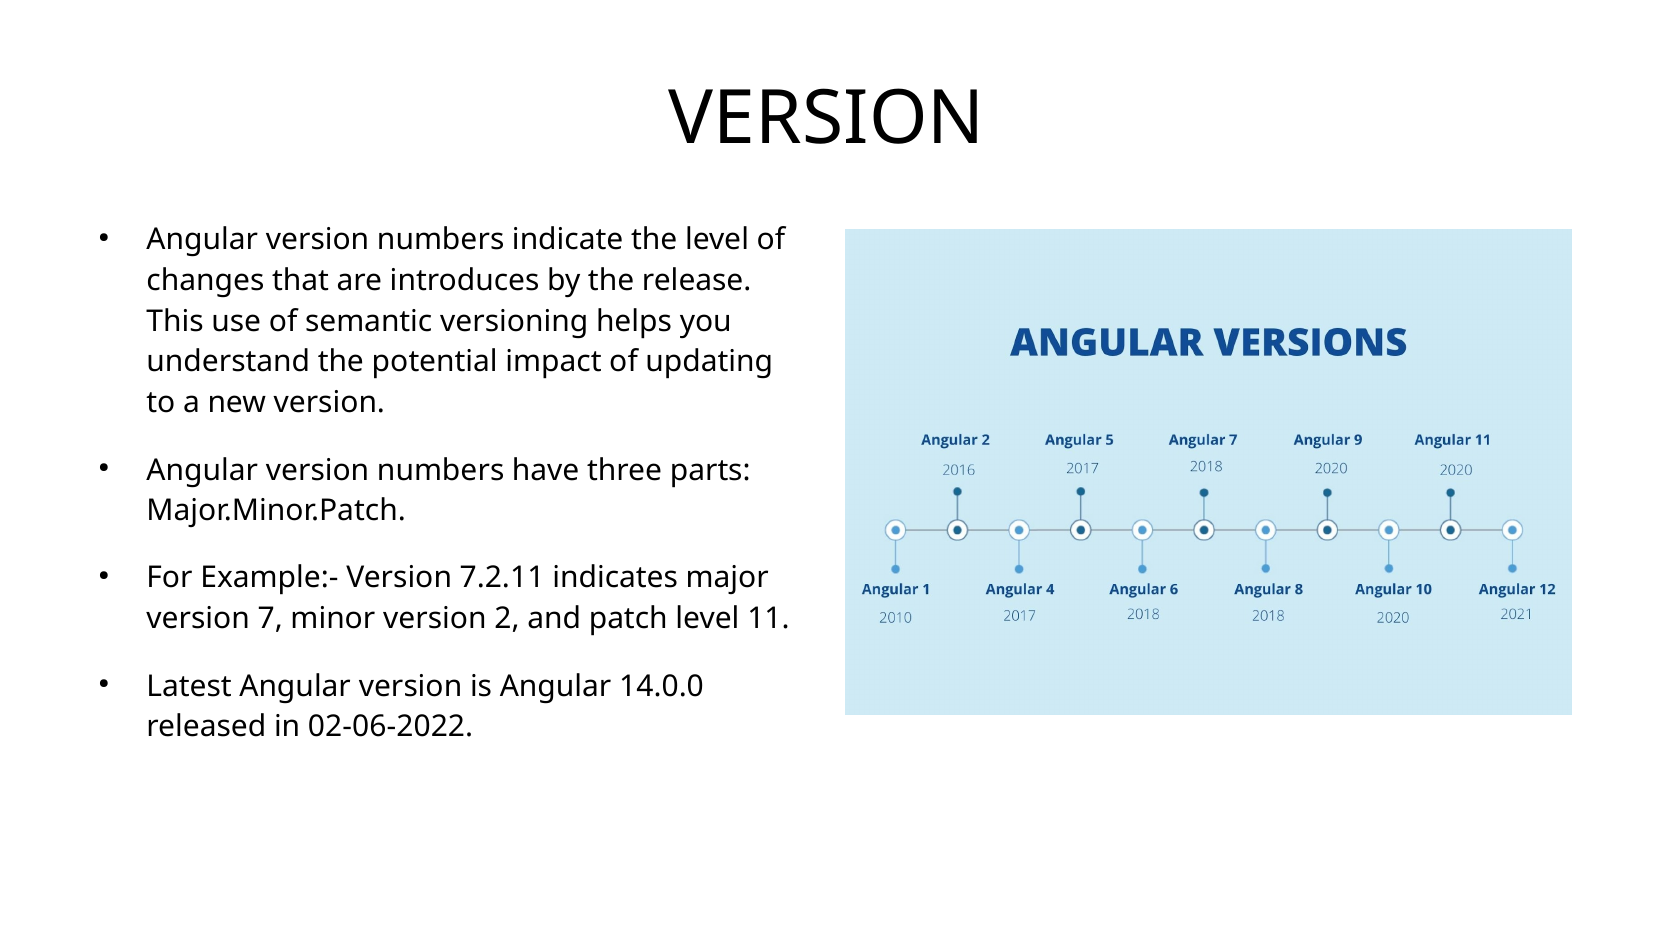

# VERSION
Angular version numbers indicate the level of changes that are introduces by the release. This use of semantic versioning helps you understand the potential impact of updating to a new version.
Angular version numbers have three parts: Major.Minor.Patch.
For Example:- Version 7.2.11 indicates major version 7, minor version 2, and patch level 11.
Latest Angular version is Angular 14.0.0 released in 02-06-2022.